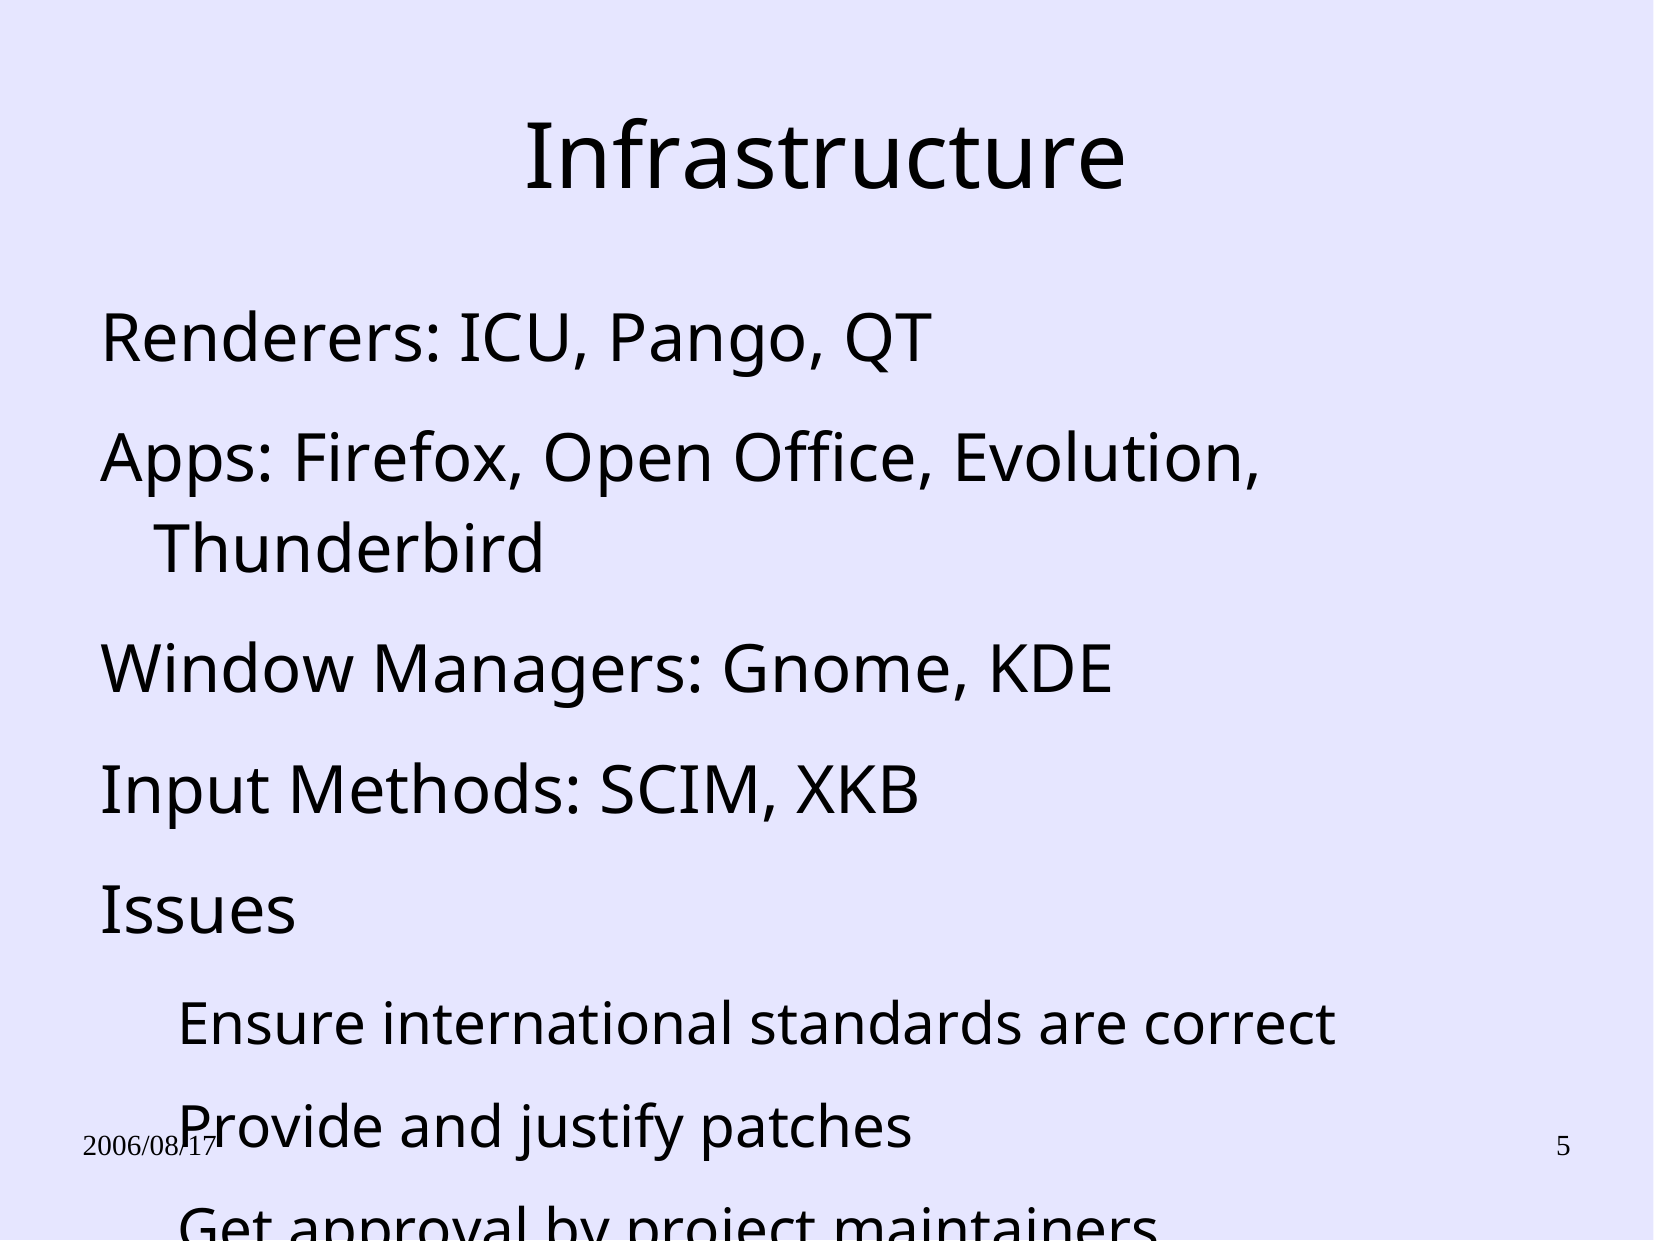

# Infrastructure
Renderers: ICU, Pango, QT
Apps: Firefox, Open Office, Evolution, Thunderbird
Window Managers: Gnome, KDE
Input Methods: SCIM, XKB
Issues
Ensure international standards are correct
Provide and justify patches
Get approval by project maintainers
2006/08/17
5